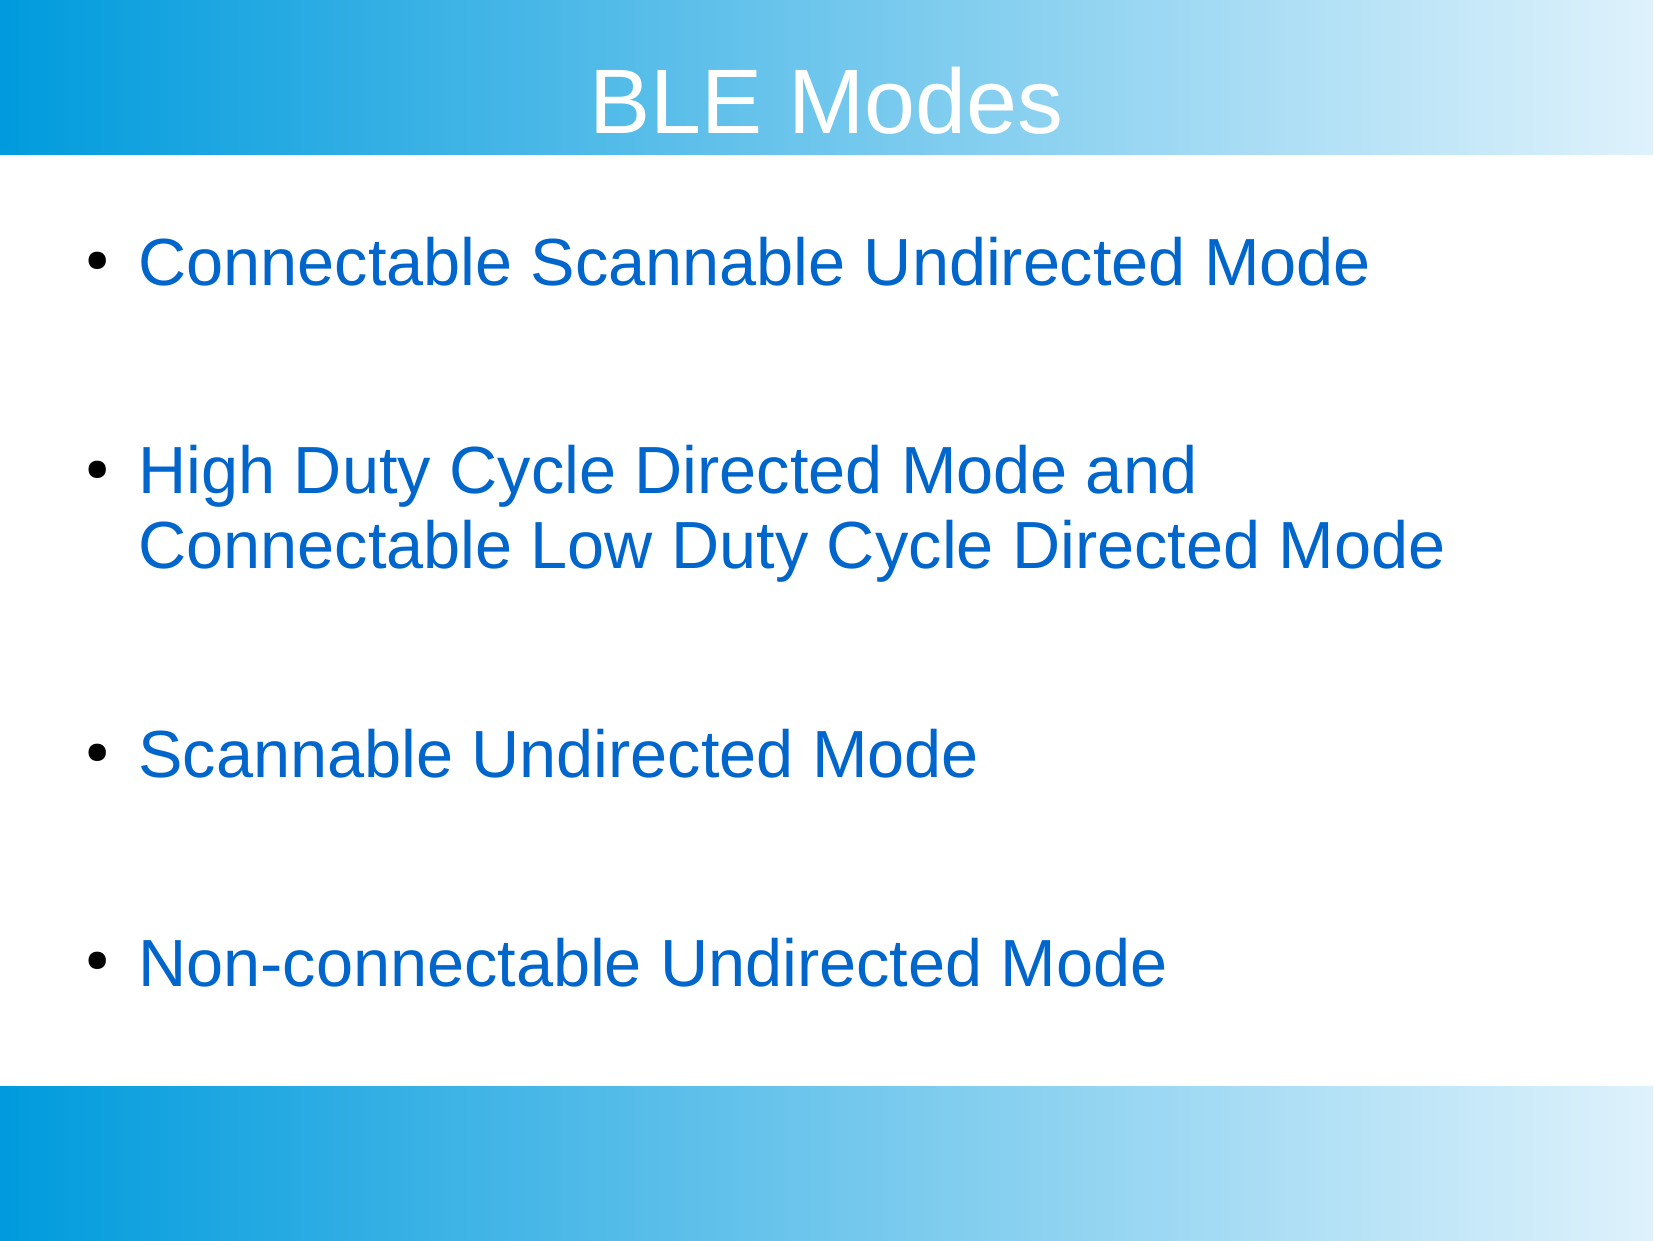

# BLE Modes
Connectable Scannable Undirected Mode
High Duty Cycle Directed Mode and Connectable Low Duty Cycle Directed Mode
Scannable Undirected Mode
Non-connectable Undirected Mode